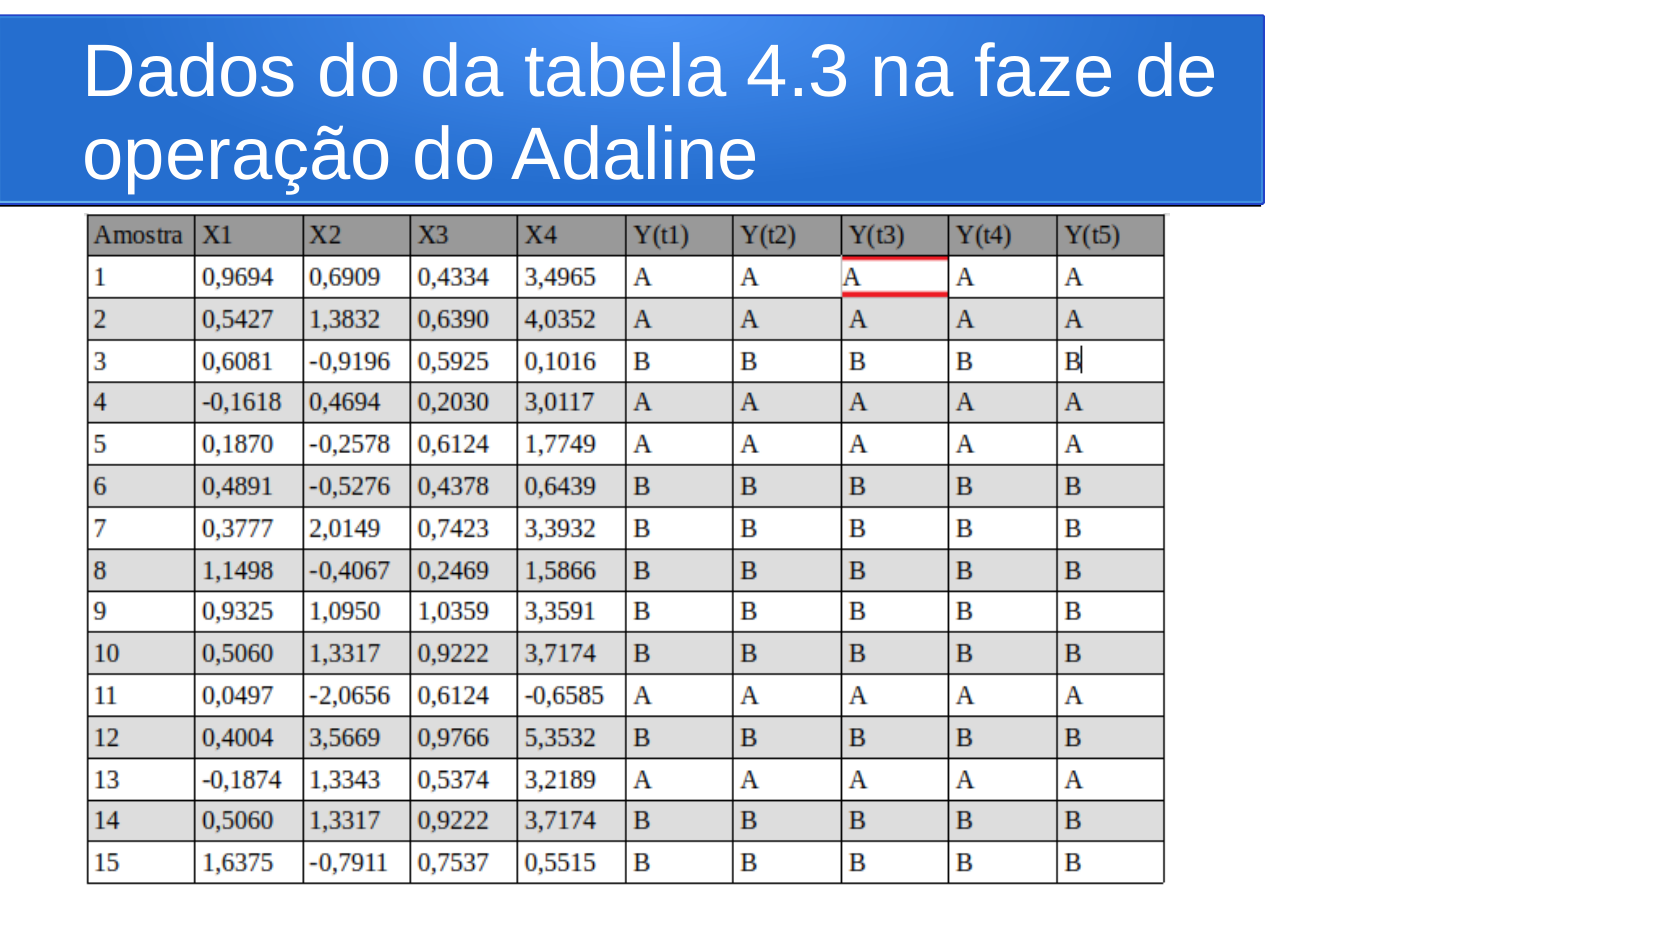

# Dados do da tabela 4.3 na faze de operação do Adaline